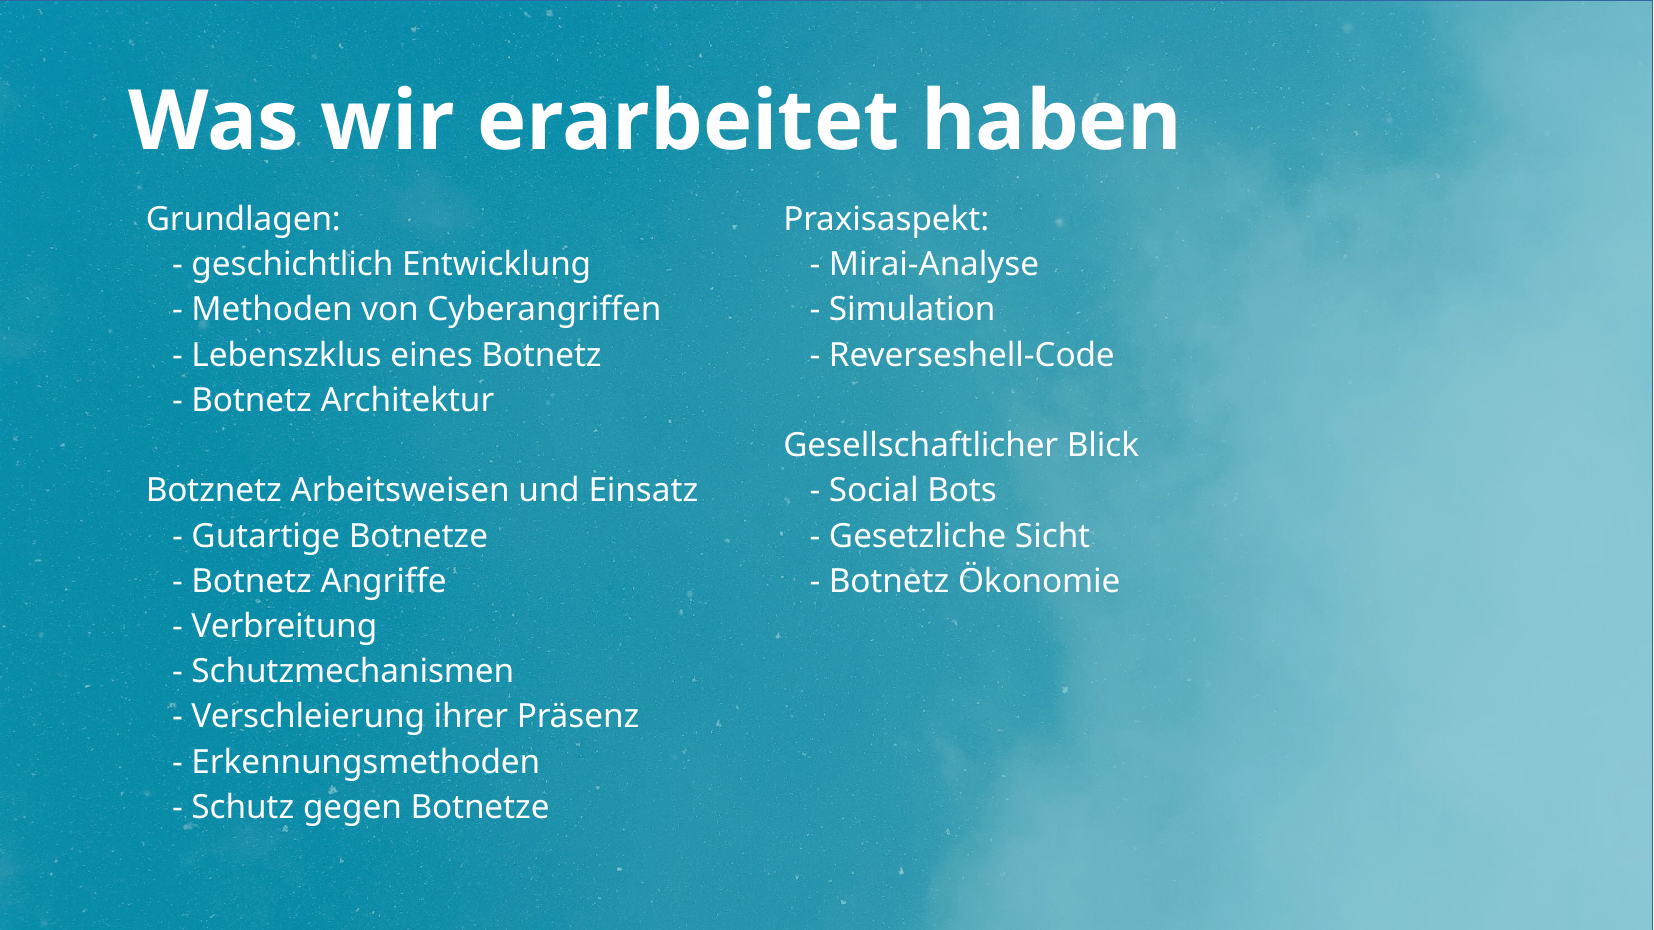

# Was wir erarbeitet haben
Grundlagen:
 - geschichtlich Entwicklung
 - Methoden von Cyberangriffen
 - Lebenszklus eines Botnetz
 - Botnetz Architektur
Botznetz Arbeitsweisen und Einsatz
 - Gutartige Botnetze
 - Botnetz Angriffe
 - Verbreitung
 - Schutzmechanismen
 - Verschleierung ihrer Präsenz
 - Erkennungsmethoden
 - Schutz gegen Botnetze
Praxisaspekt:
 - Mirai-Analyse
 - Simulation
 - Reverseshell-Code
Gesellschaftlicher Blick
 - Social Bots
 - Gesetzliche Sicht
 - Botnetz Ökonomie